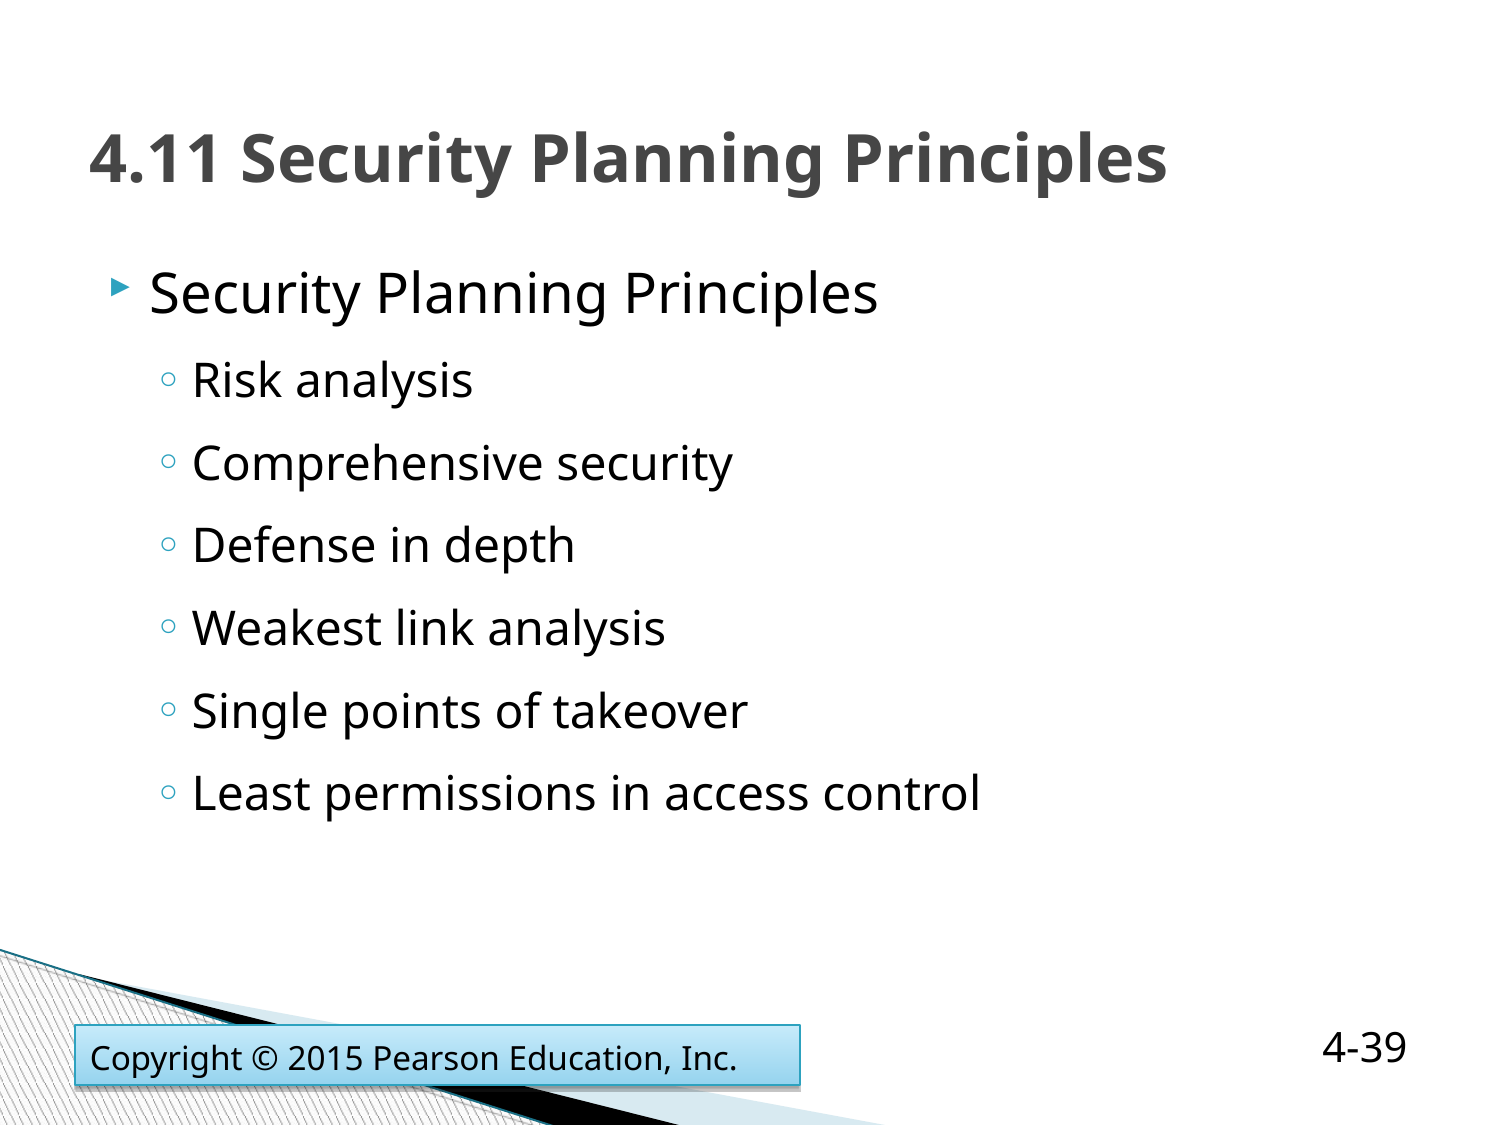

4.11 Security Planning Principles
# Security Planning Principles
Risk analysis
Comprehensive security
Defense in depth
Weakest link analysis
Single points of takeover
Least permissions in access control
Copyright © 2015 Pearson Education, Inc.